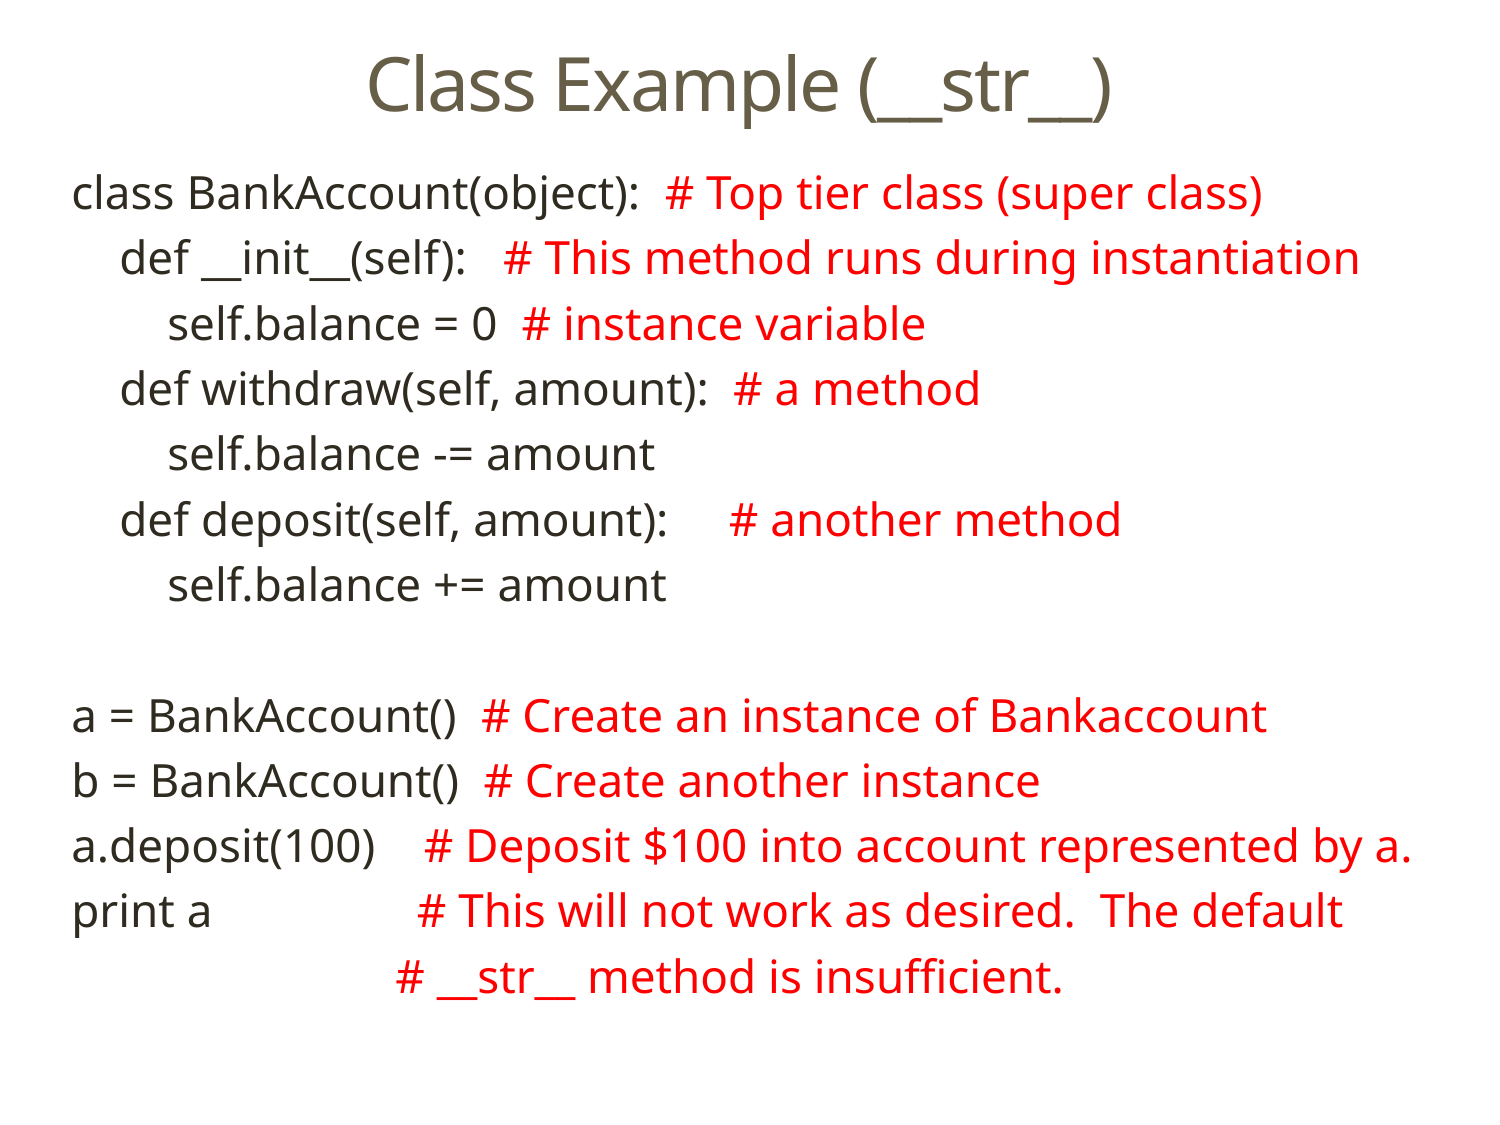

# Class Example (__str__)
class BankAccount(object): # Top tier class (super class)
 def __init__(self): # This method runs during instantiation
 self.balance = 0 # instance variable
 def withdraw(self, amount): # a method
 self.balance -= amount
 def deposit(self, amount): # another method
 self.balance += amount
a = BankAccount() # Create an instance of Bankaccount
b = BankAccount() # Create another instance
a.deposit(100) # Deposit $100 into account represented by a.
print a # This will not work as desired. The default
 # __str__ method is insufficient.